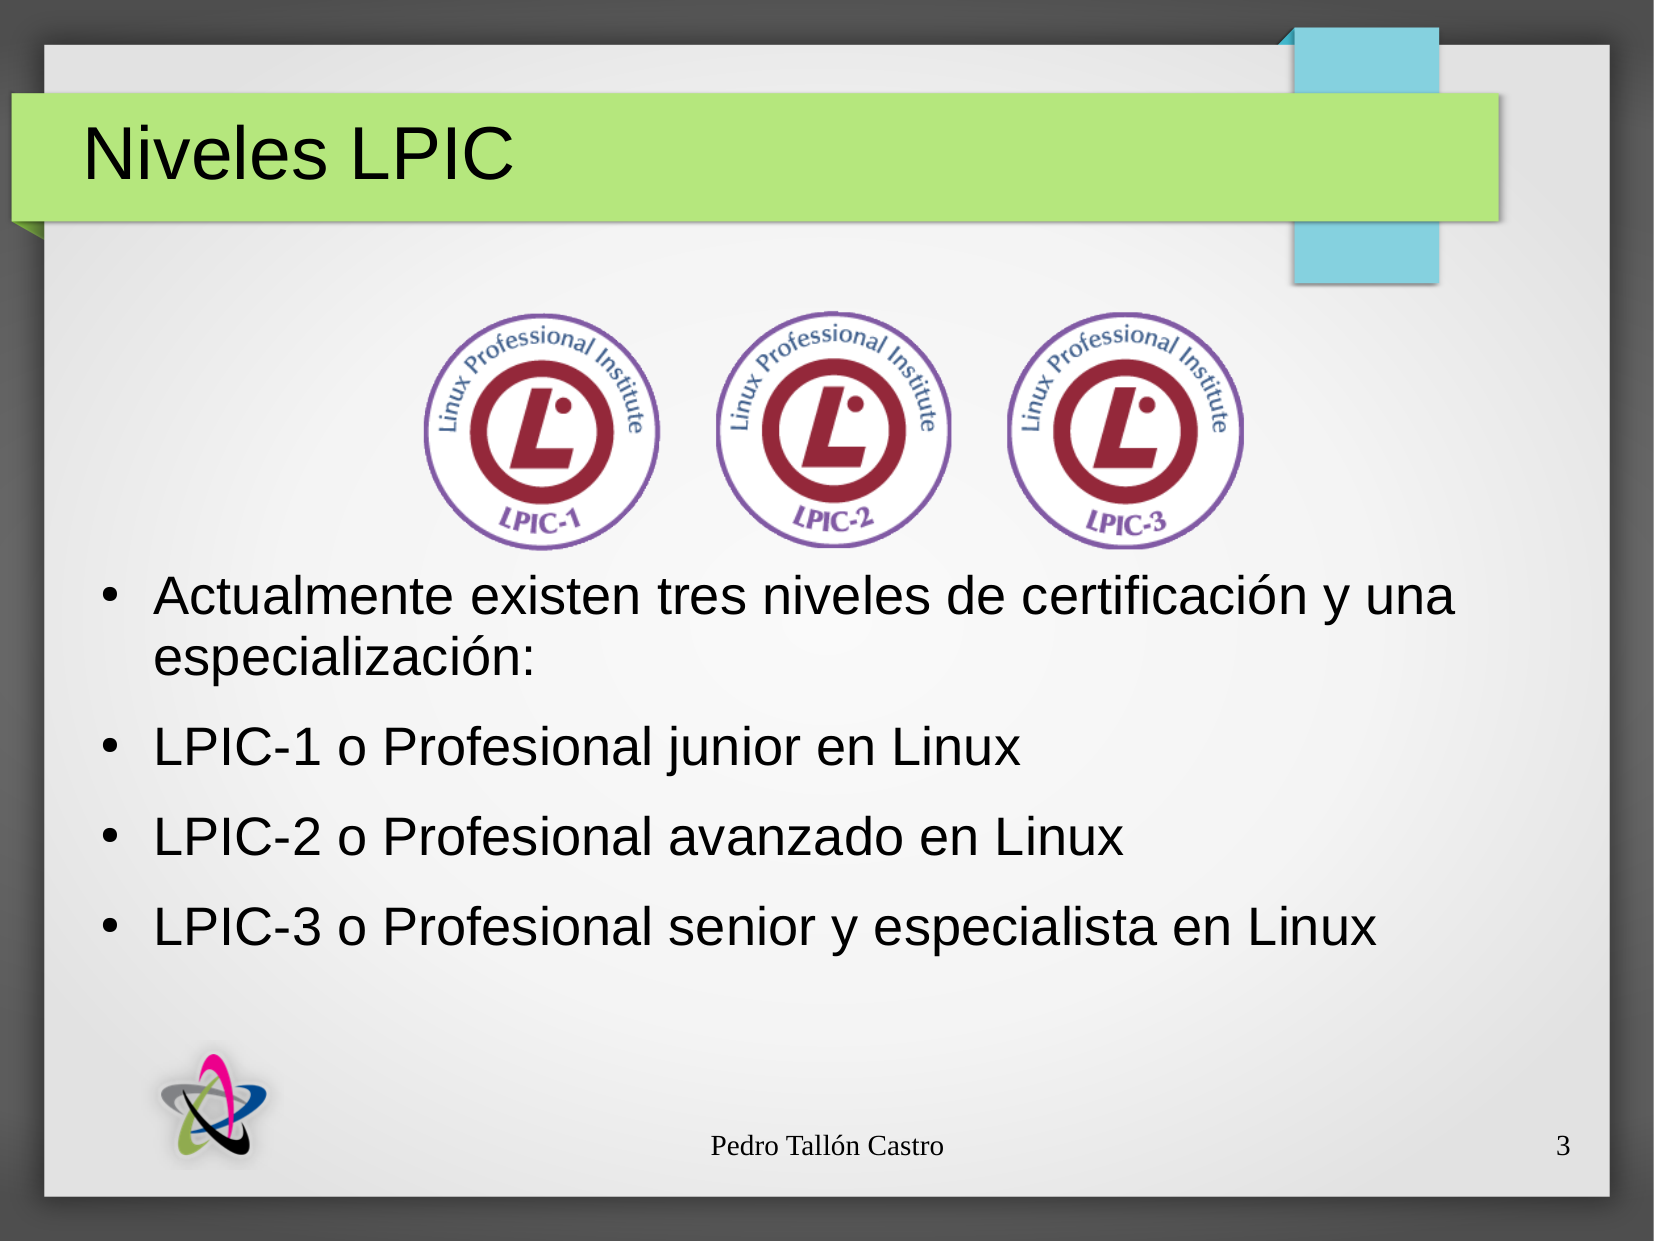

# Niveles LPIC
Actualmente existen tres niveles de certificación y una especialización:
LPIC-1 o Profesional junior en Linux
LPIC-2 o Profesional avanzado en Linux
LPIC-3 o Profesional senior y especialista en Linux
Pedro Tallón Castro
3